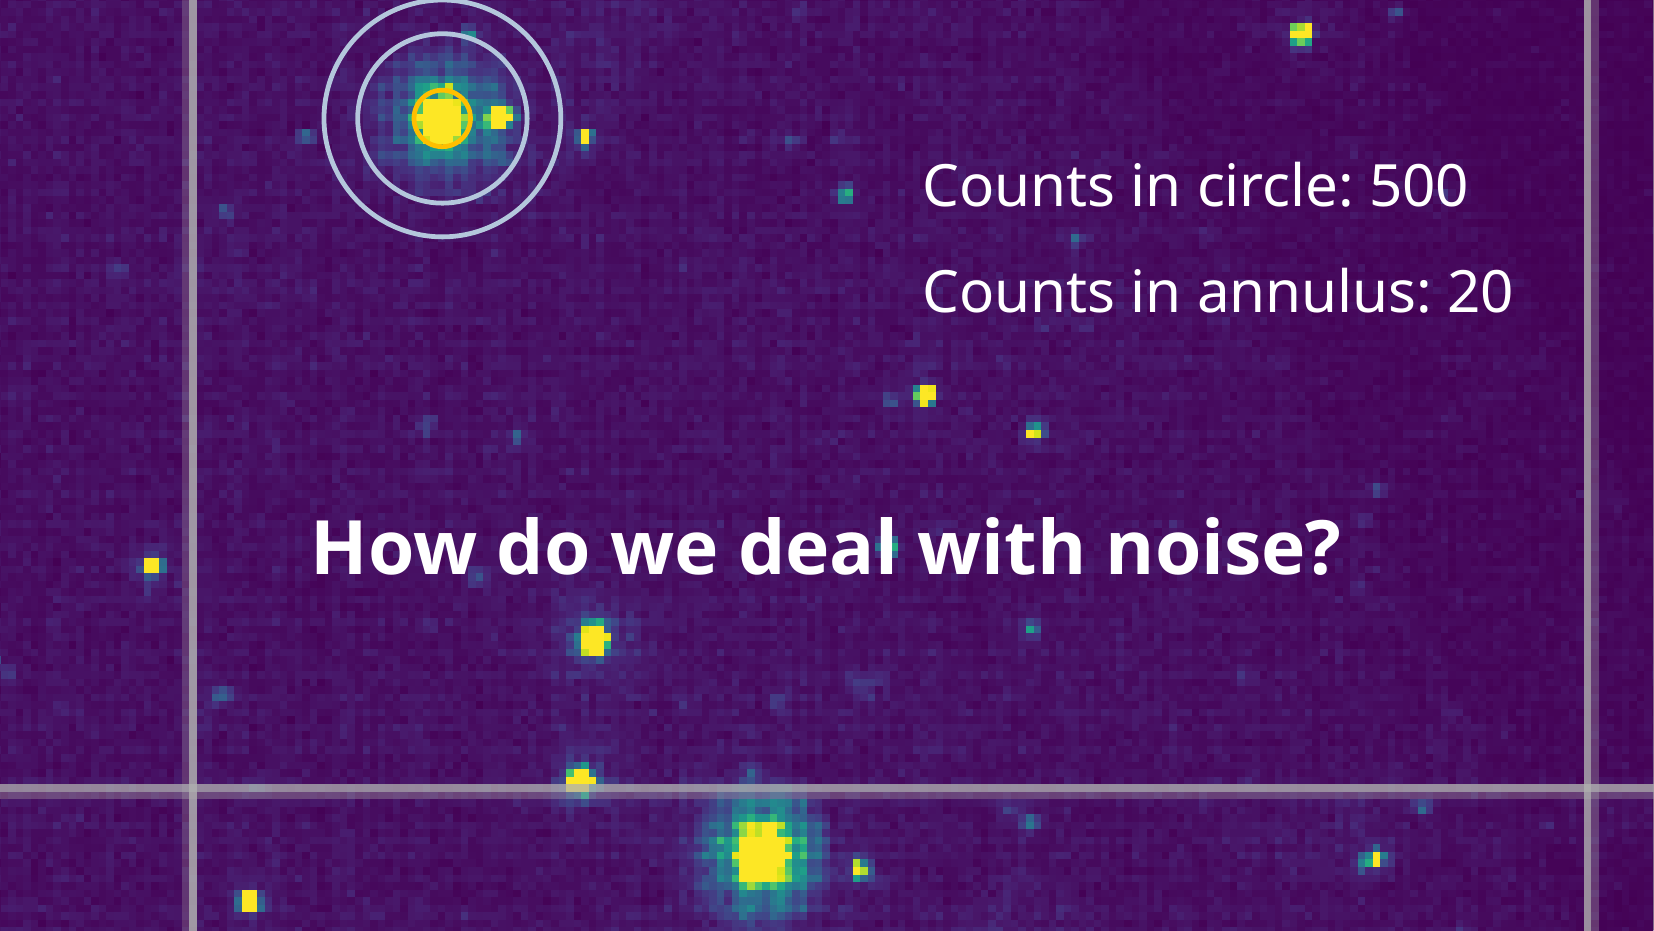

Counts in circle: 500
Counts in annulus: 20
How do we deal with noise?